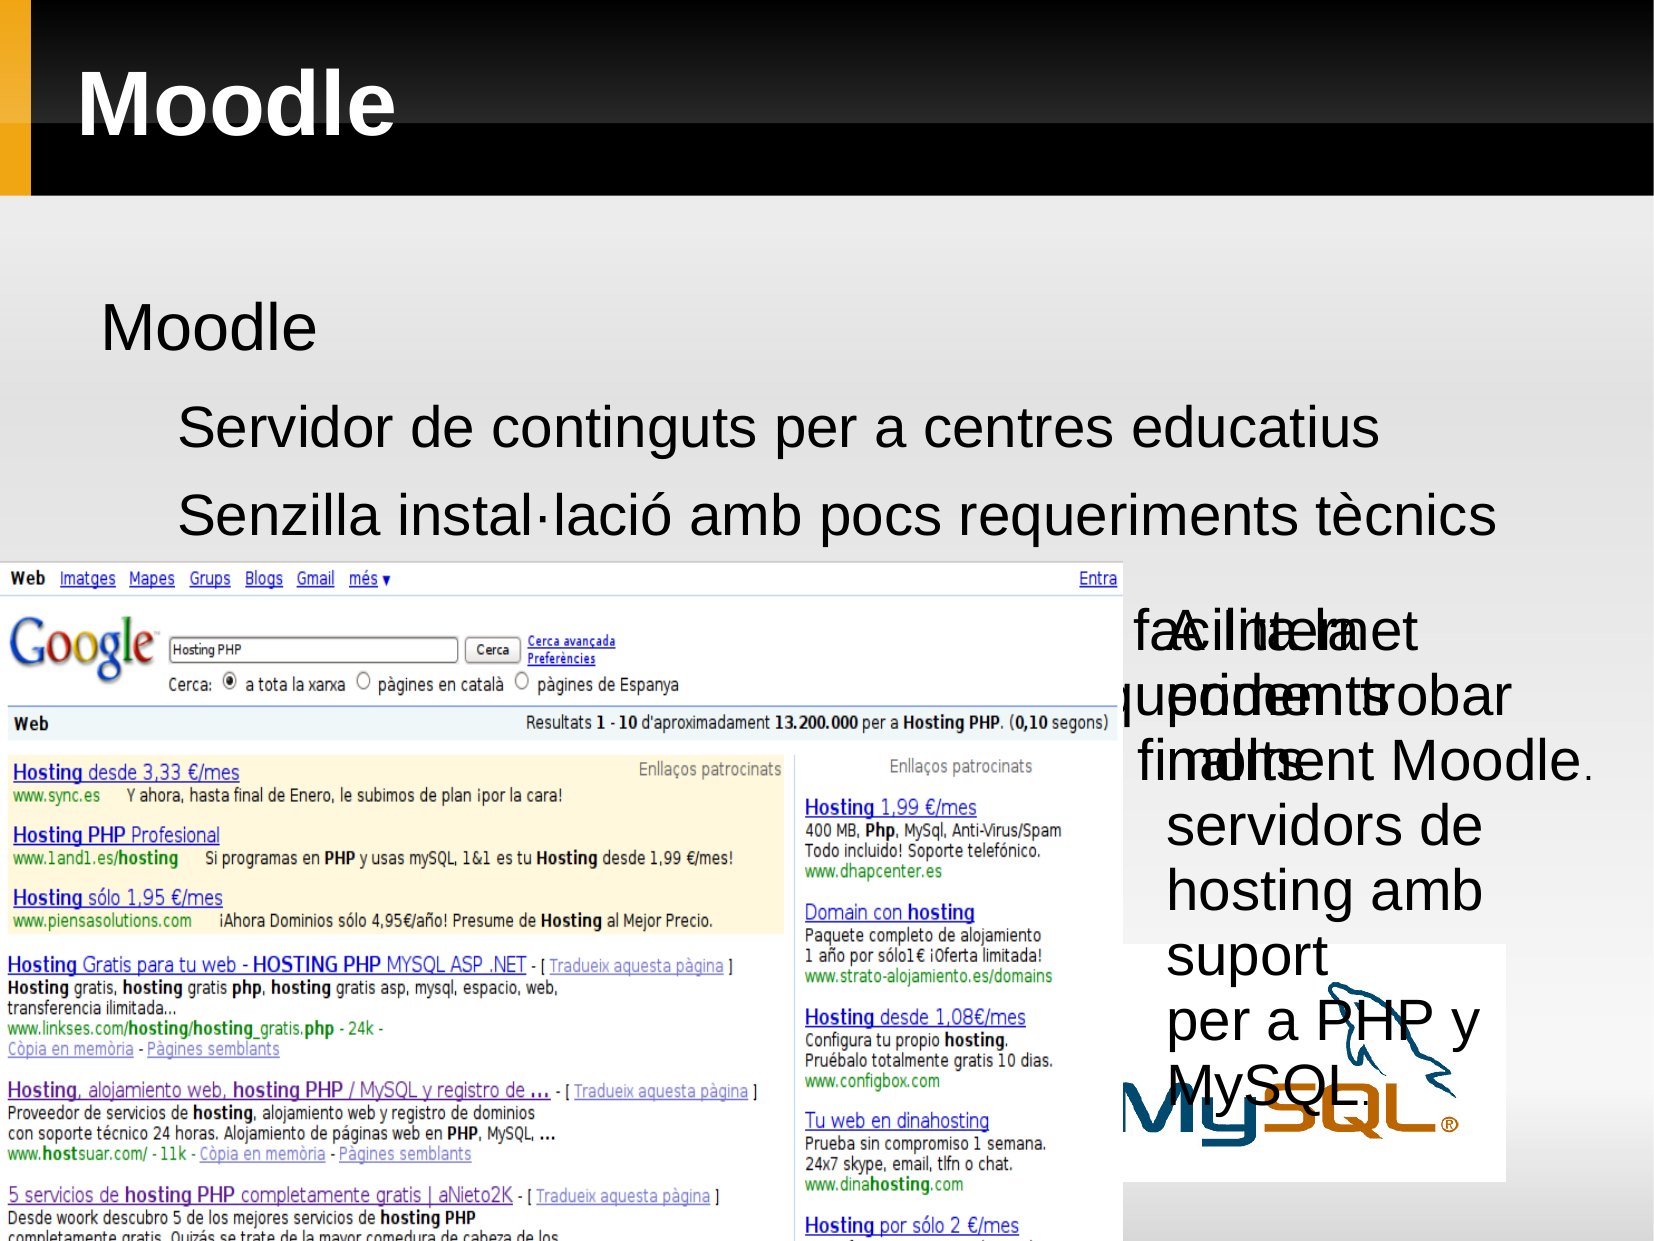

# Moodle
Moodle
Servidor de continguts per a centres educatius
Senzilla instal·lació amb pocs requeriments tècnics
El paquet XAMPP, facilita la
instal·lació dels requeriments
per poder instal·lar finalment Moodle.
A Internet podem trobar molts
servidors de hosting amb suport
per a PHP y MySQL.